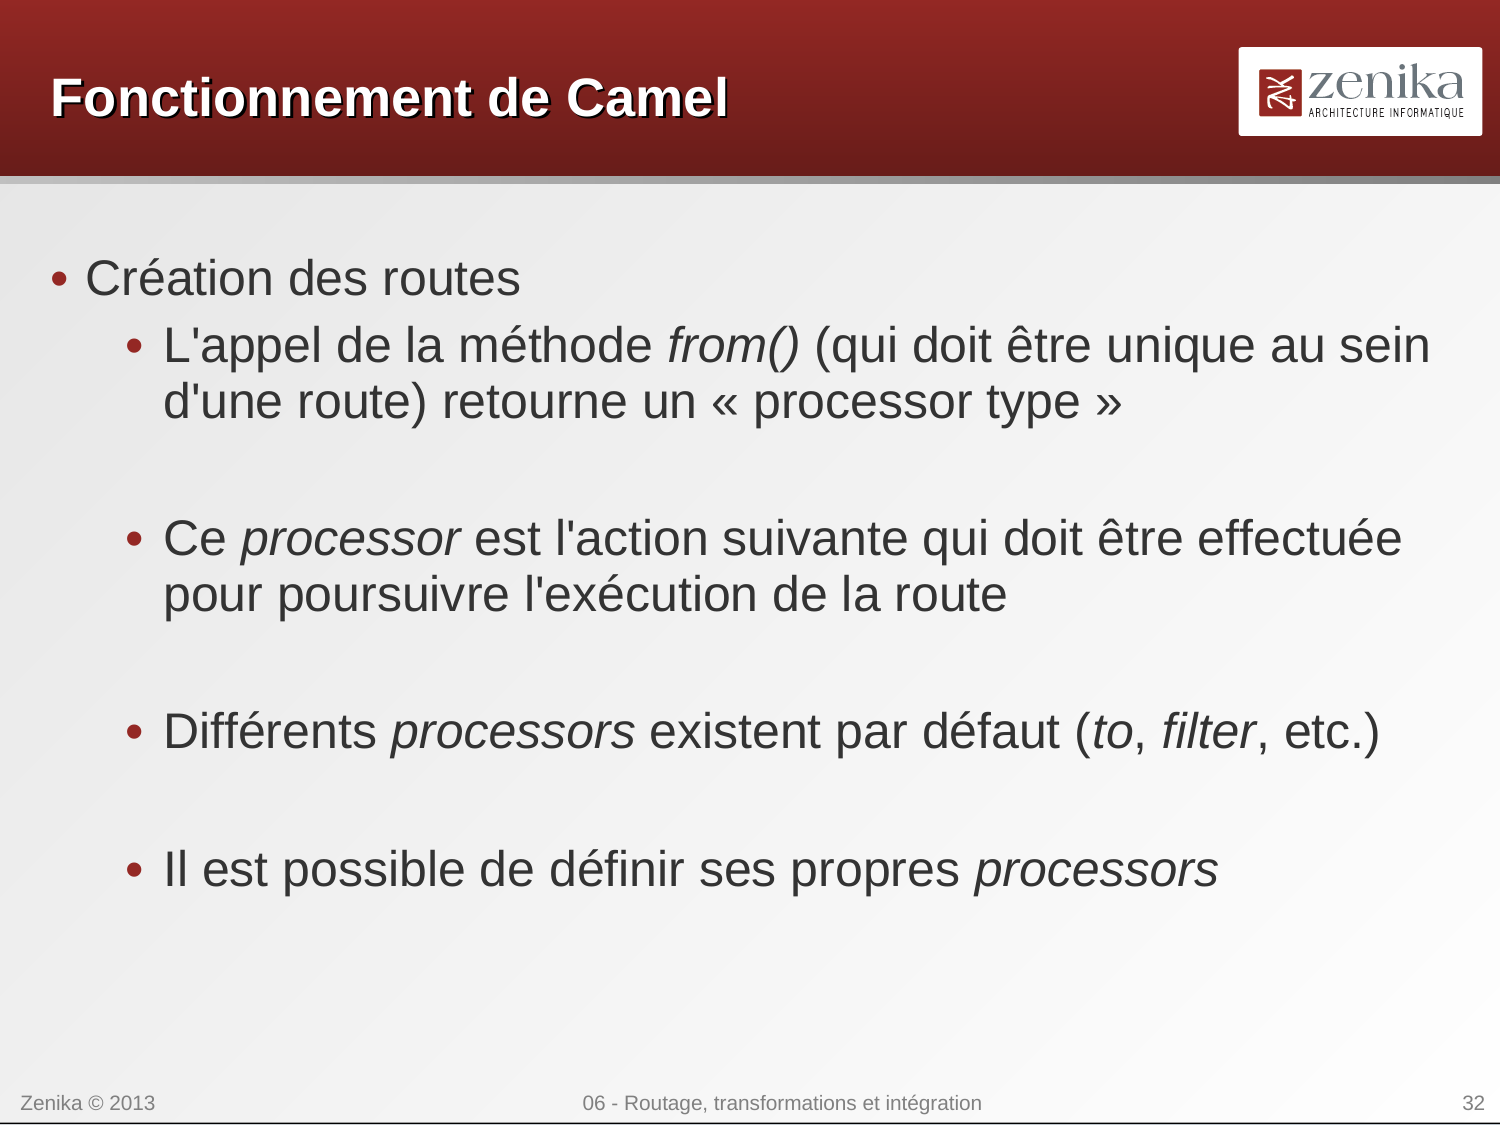

# Fonctionnement de Camel
Création des routes
L'appel de la méthode from() (qui doit être unique au sein d'une route) retourne un « processor type »
Ce processor est l'action suivante qui doit être effectuée pour poursuivre l'exécution de la route
Différents processors existent par défaut (to, filter, etc.)
Il est possible de définir ses propres processors